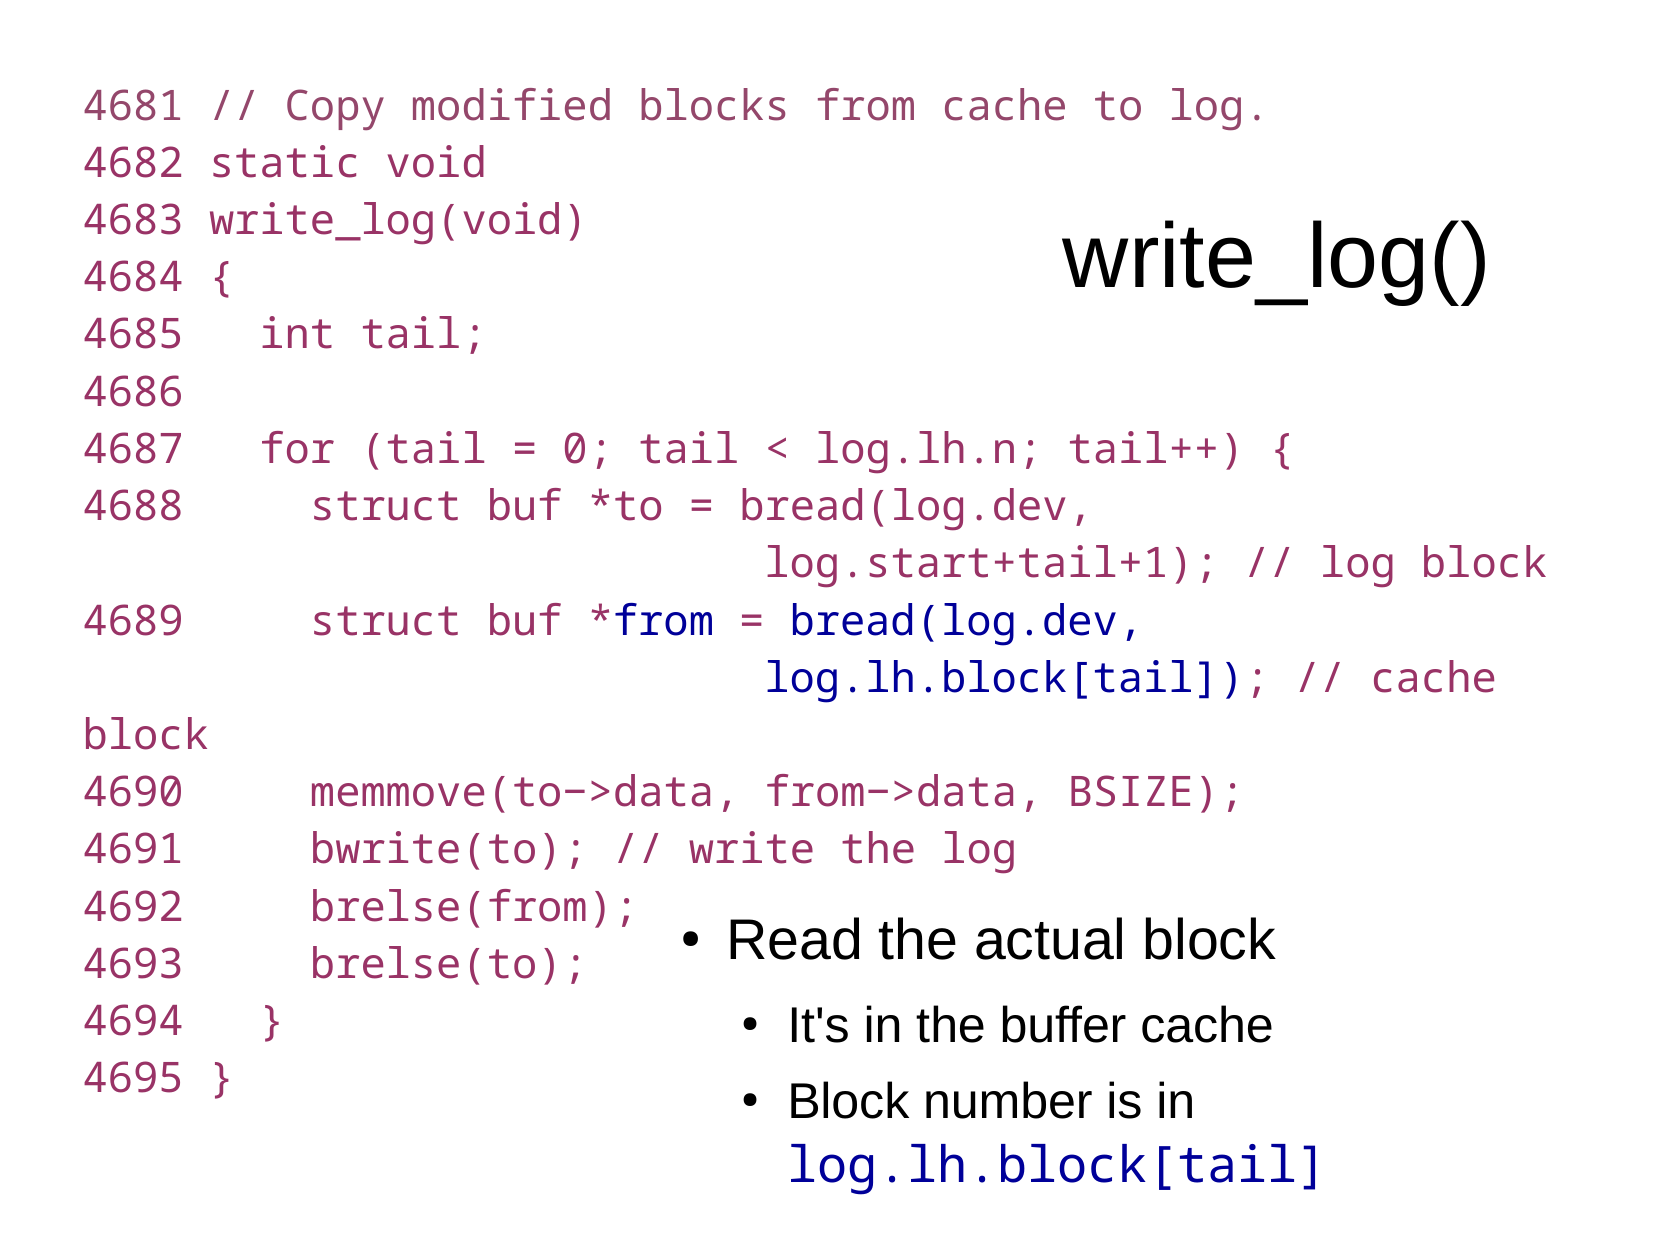

4681 // Copy modified blocks from cache to log.
4682 static void
4683 write_log(void)
4684 {
4685 int tail;
4686
4687 for (tail = 0; tail < log.lh.n; tail++) {
4688 struct buf *to = bread(log.dev,
 log.start+tail+1); // log block
4689 struct buf *from = bread(log.dev,
 log.lh.block[tail]); // cache block
4690 memmove(to−>data, from−>data, BSIZE);
4691 bwrite(to); // write the log
4692 brelse(from);
4693 brelse(to);
4694 }
4695 }
# write_log()
Read the actual block
It's in the buffer cache
Block number is in log.lh.block[tail]